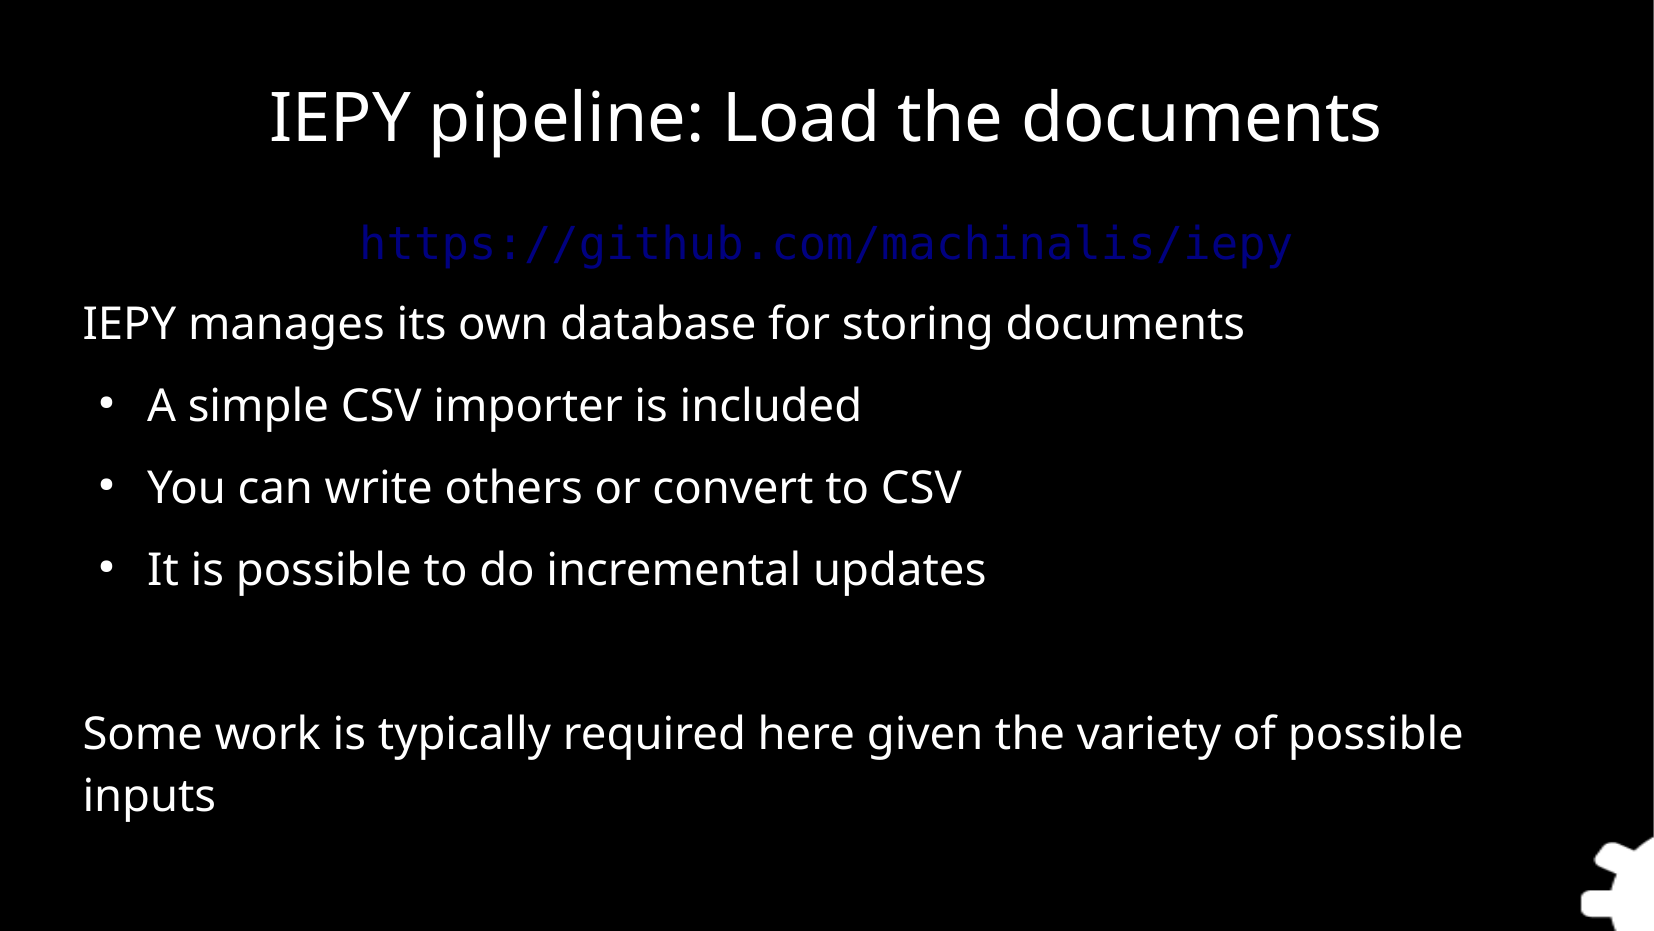

# IEPY pipeline: Load the documents
https://github.com/machinalis/iepy
IEPY manages its own database for storing documents
A simple CSV importer is included
You can write others or convert to CSV
It is possible to do incremental updates
Some work is typically required here given the variety of possible inputs